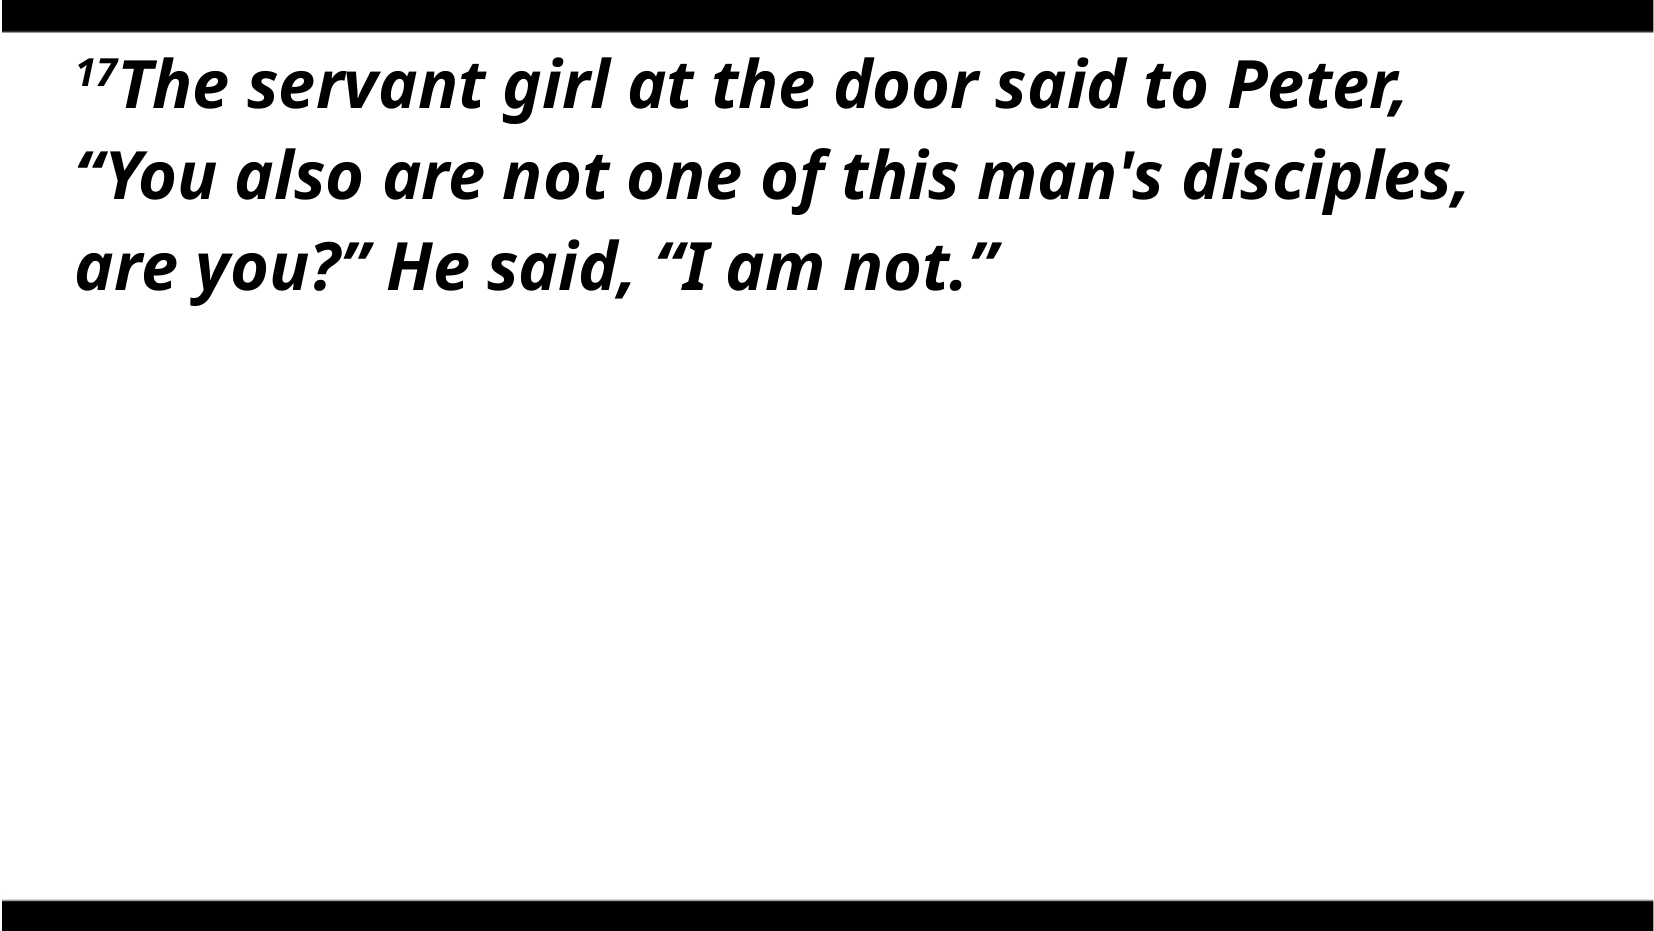

17The servant girl at the door said to Peter, “You also are not one of this man's disciples, are you?” He said, “I am not.”